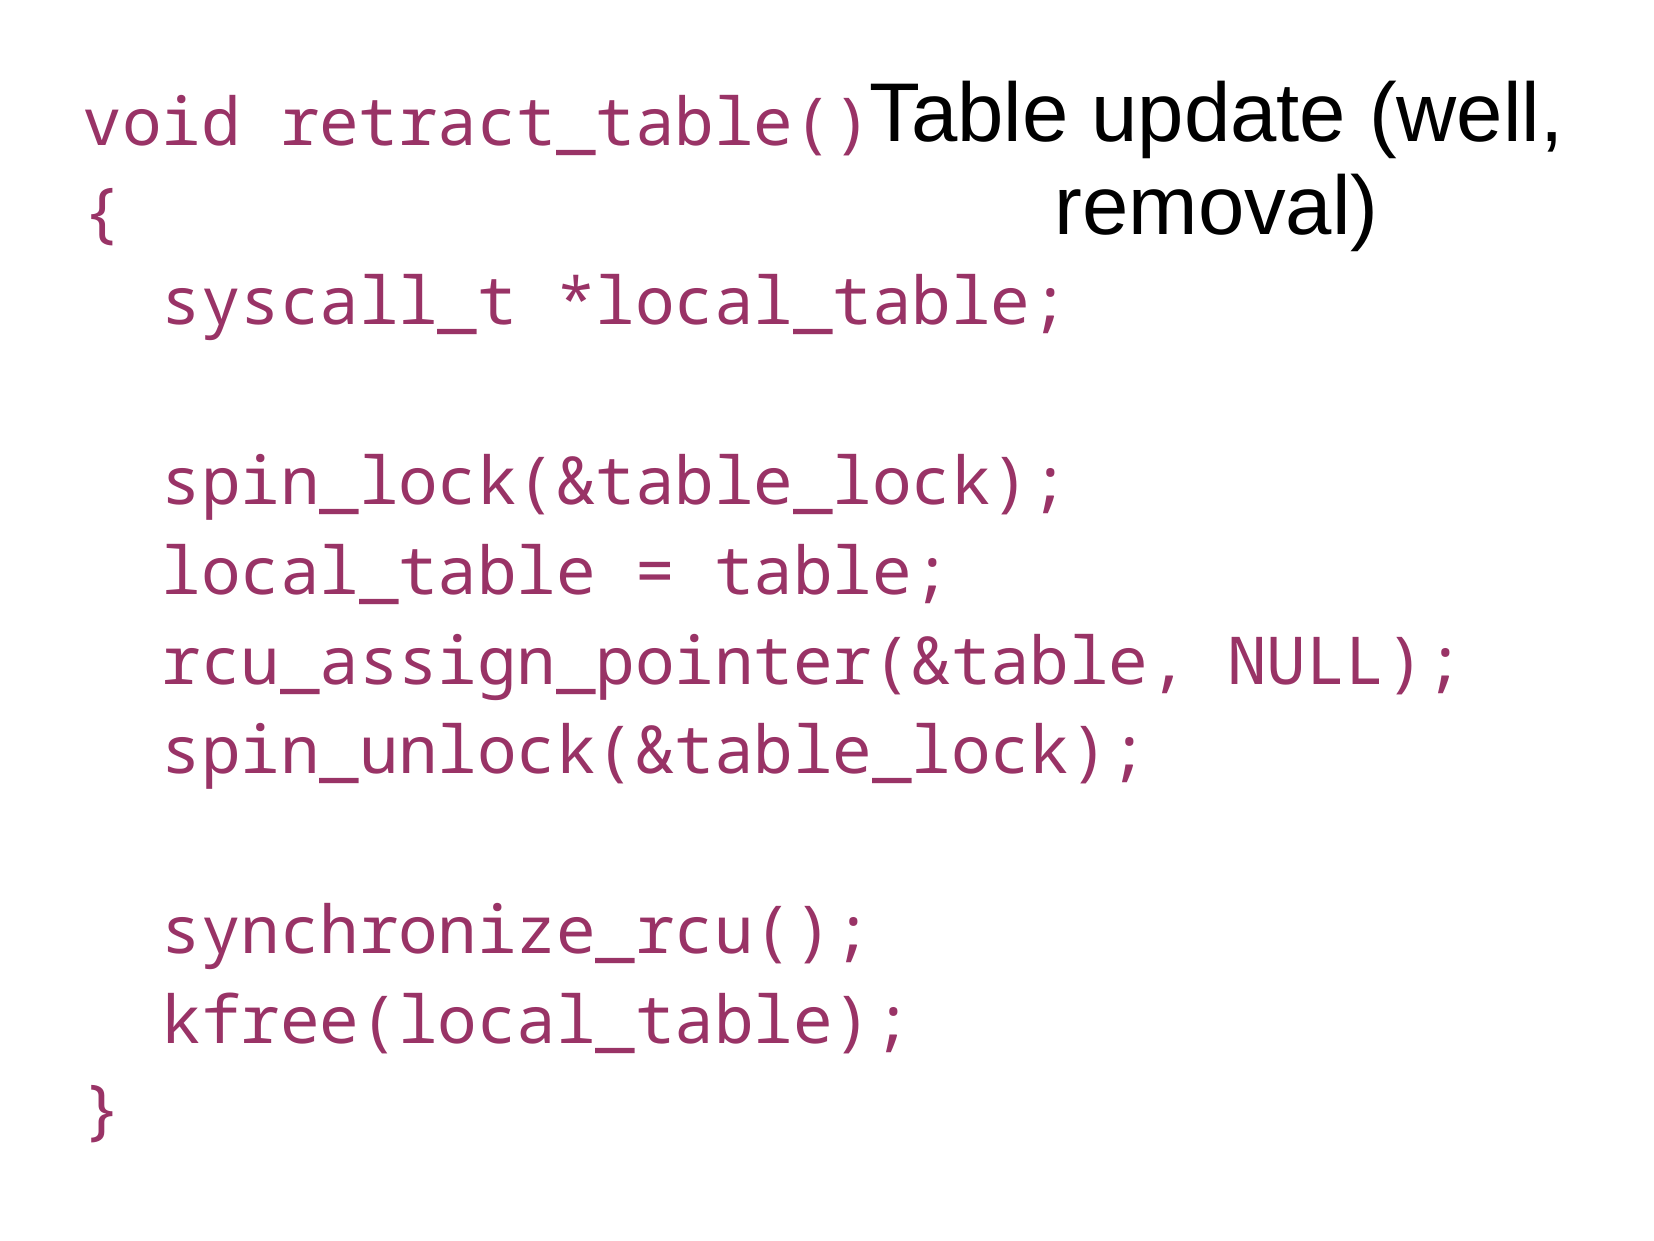

Table update (well, removal)
# void retract_table()
{
 syscall_t *local_table;
 spin_lock(&table_lock);
 local_table = table;
 rcu_assign_pointer(&table, NULL);
 spin_unlock(&table_lock);
 synchronize_rcu();
 kfree(local_table);
}